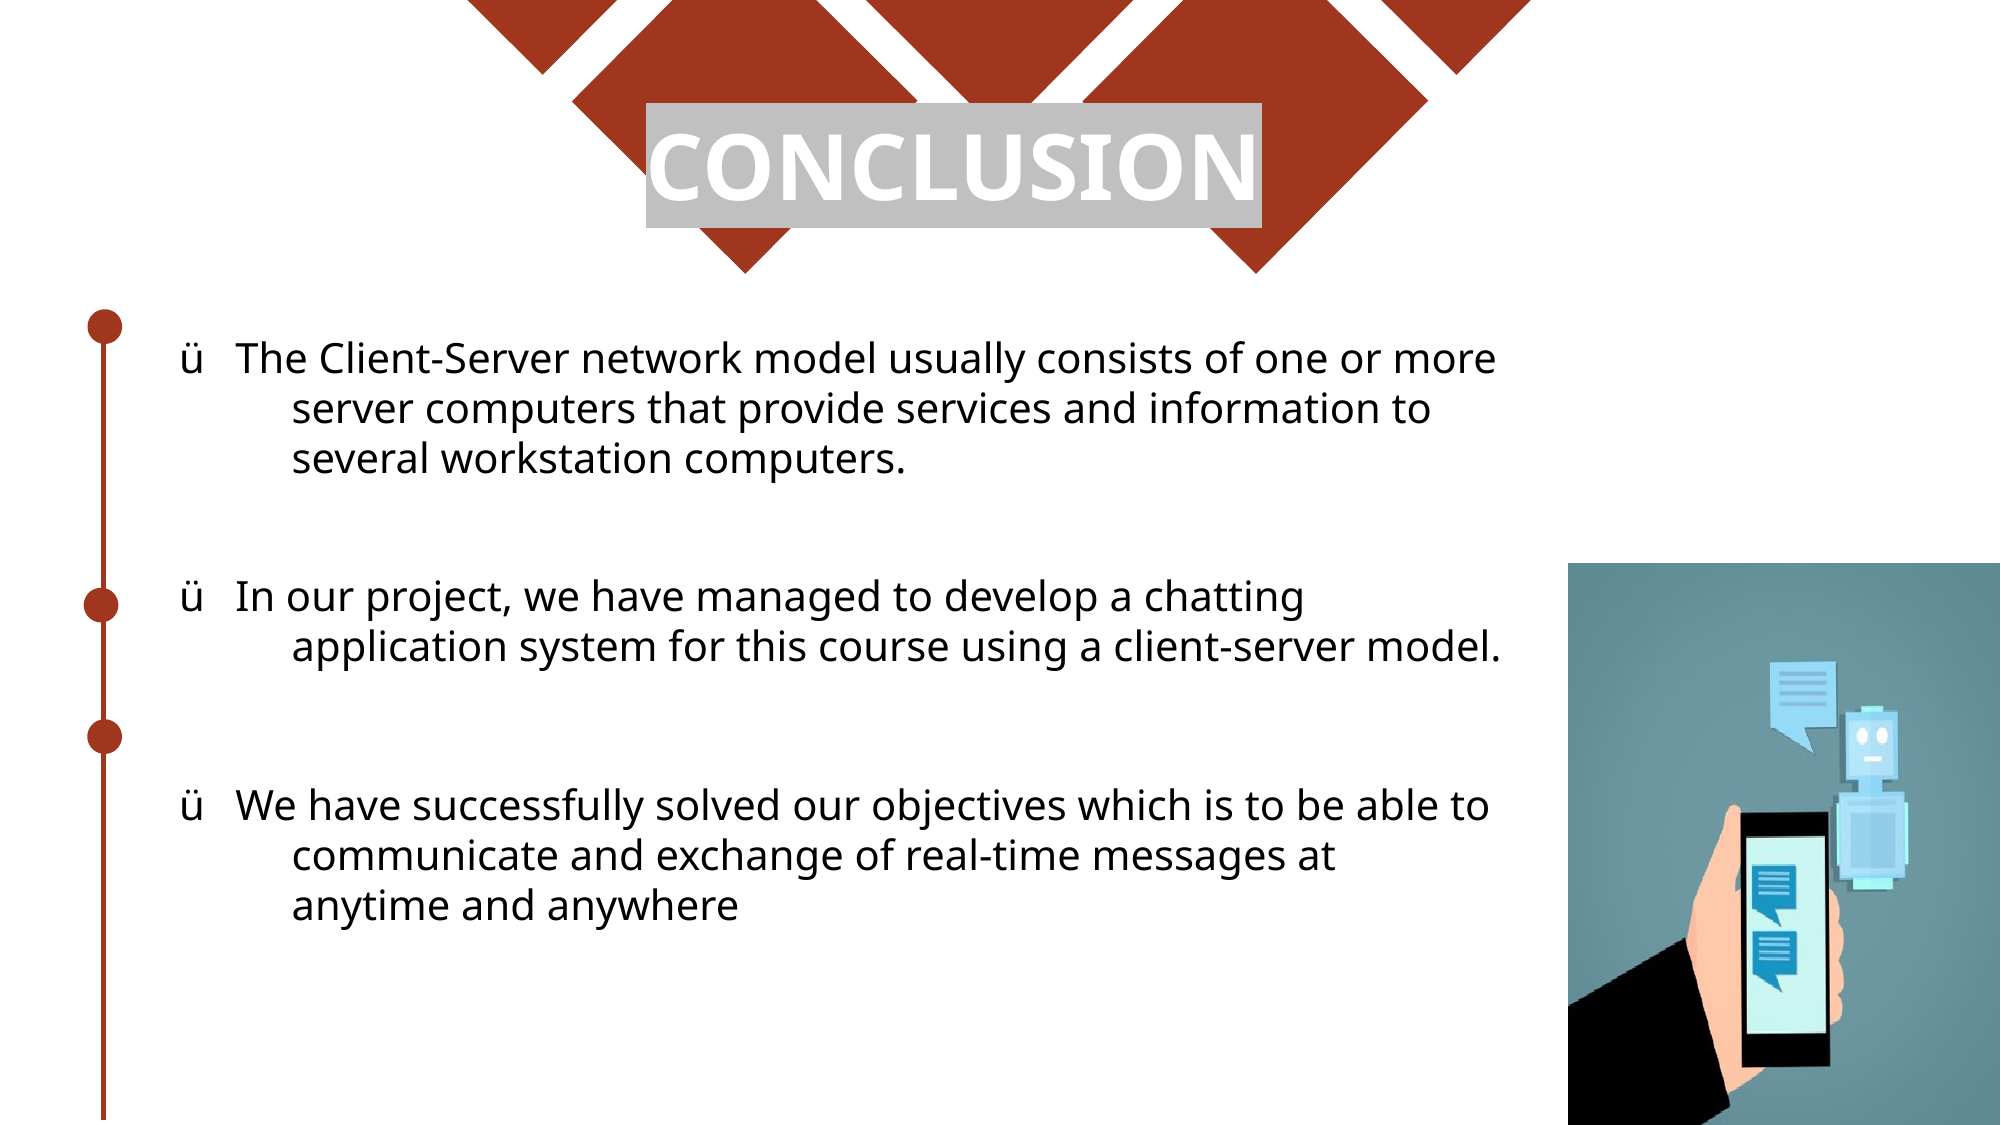

# CONCLUSION
The Client-Server network model usually consists of one or more server computers that provide services and information to several workstation computers.
In our project, we have managed to develop a chatting application system for this course using a client-server model.
We have successfully solved our objectives which is to be able to communicate and exchange of real-time messages at anytime and anywhere